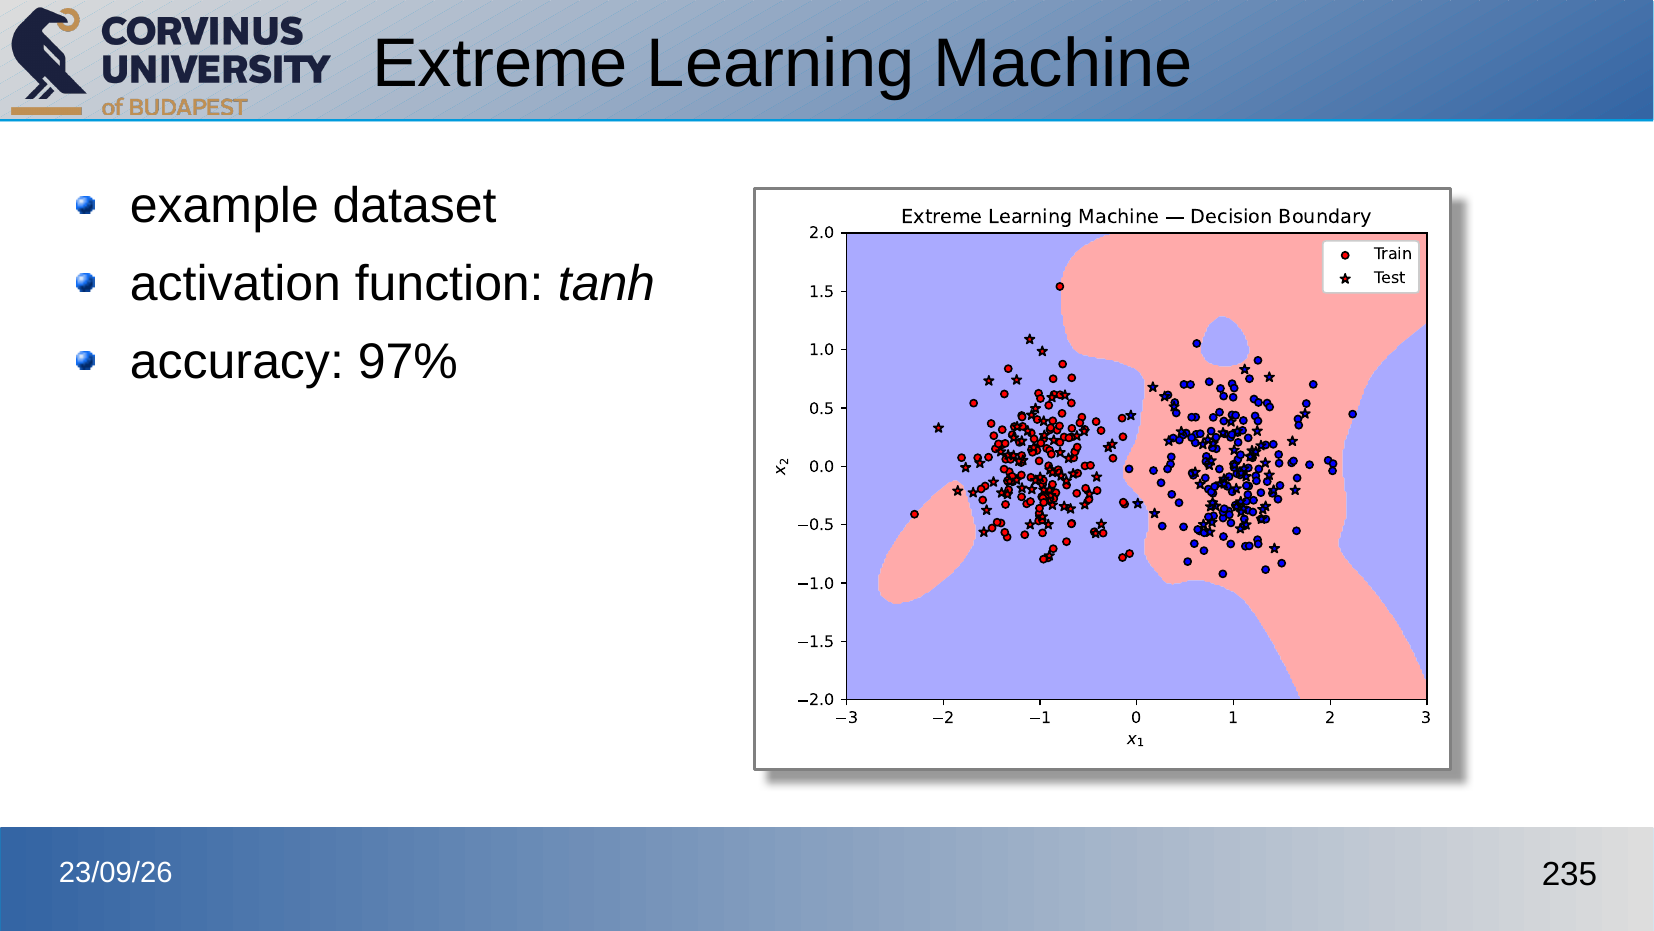

# Extreme Learning Machine
example dataset
activation function: tanh
accuracy: 97%